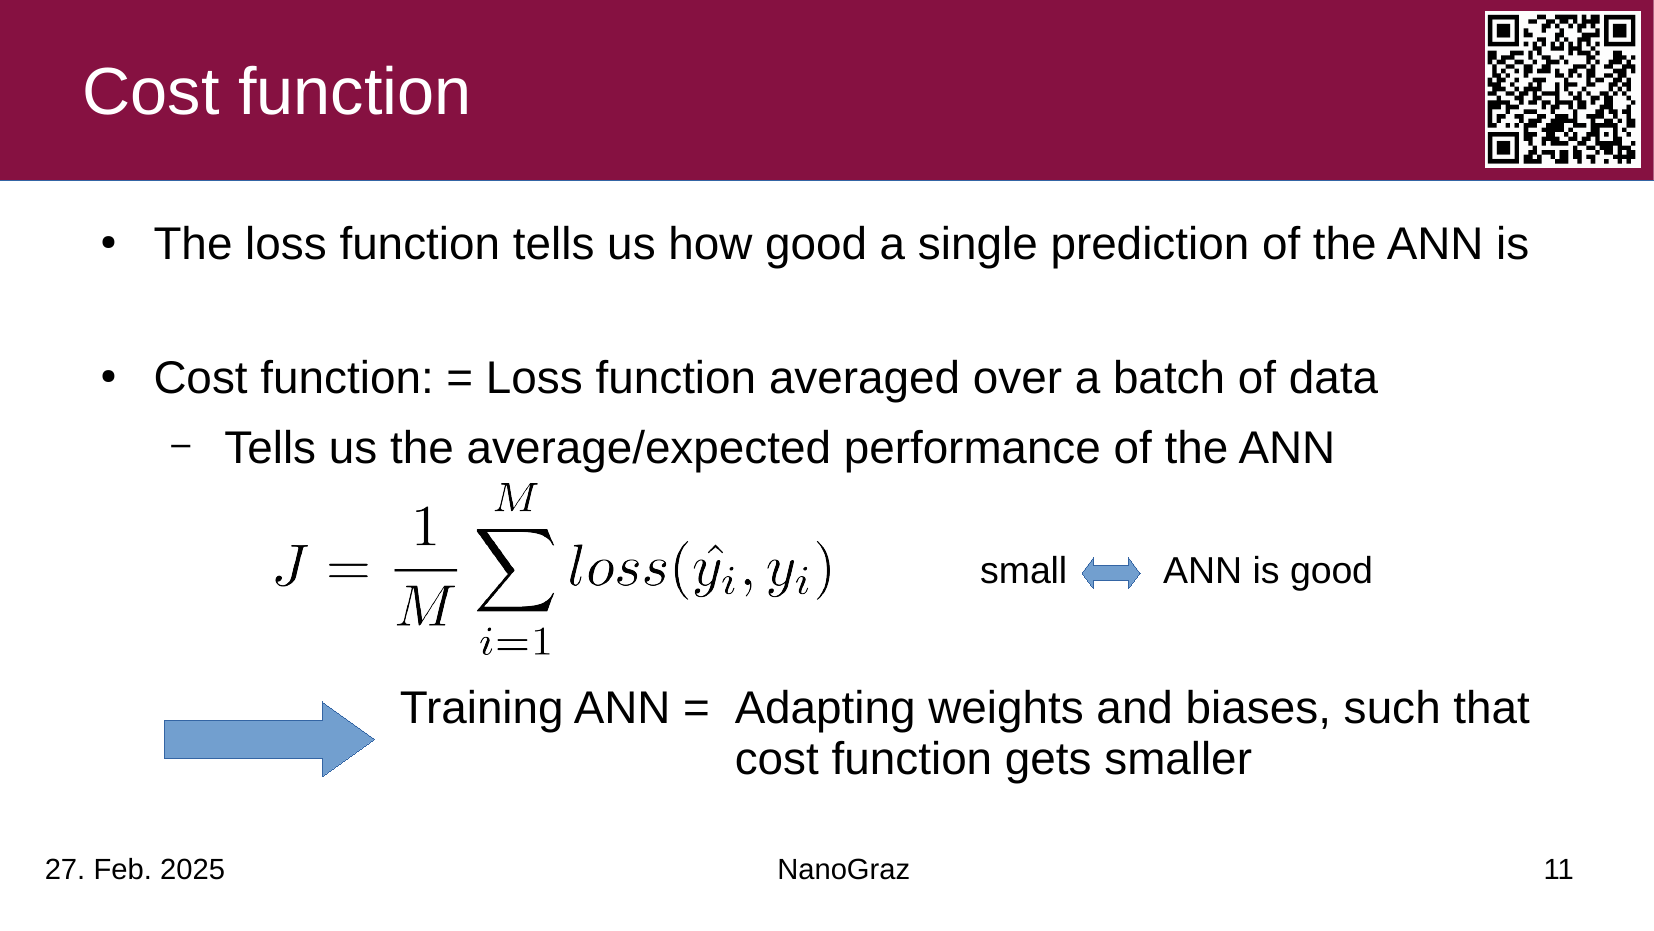

# Cost function
The loss function tells us how good a single prediction of the ANN is
Cost function: = Loss function averaged over a batch of data
Tells us the average/expected performance of the ANN
small
ANN is good
Training ANN =
Adapting weights and biases, such that
cost function gets smaller